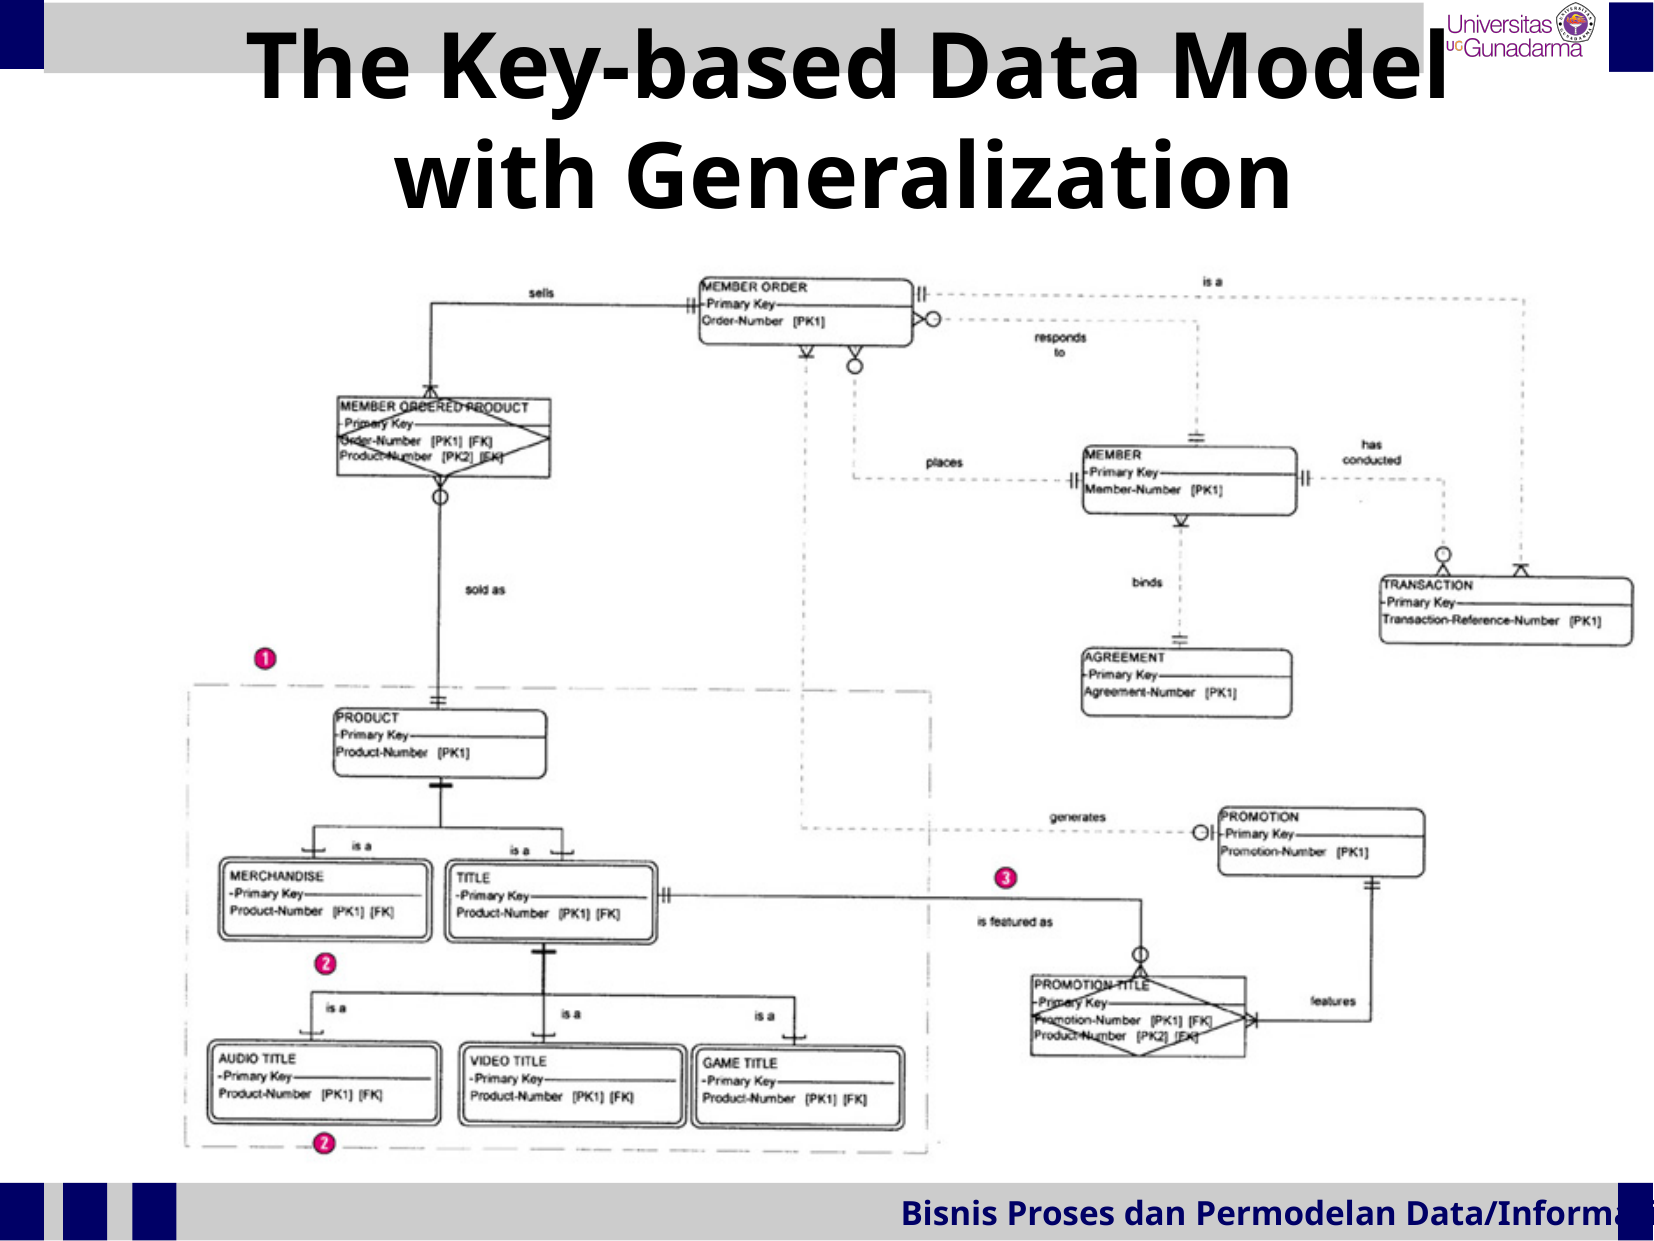

# The Key-based Data Model with Generalization
160